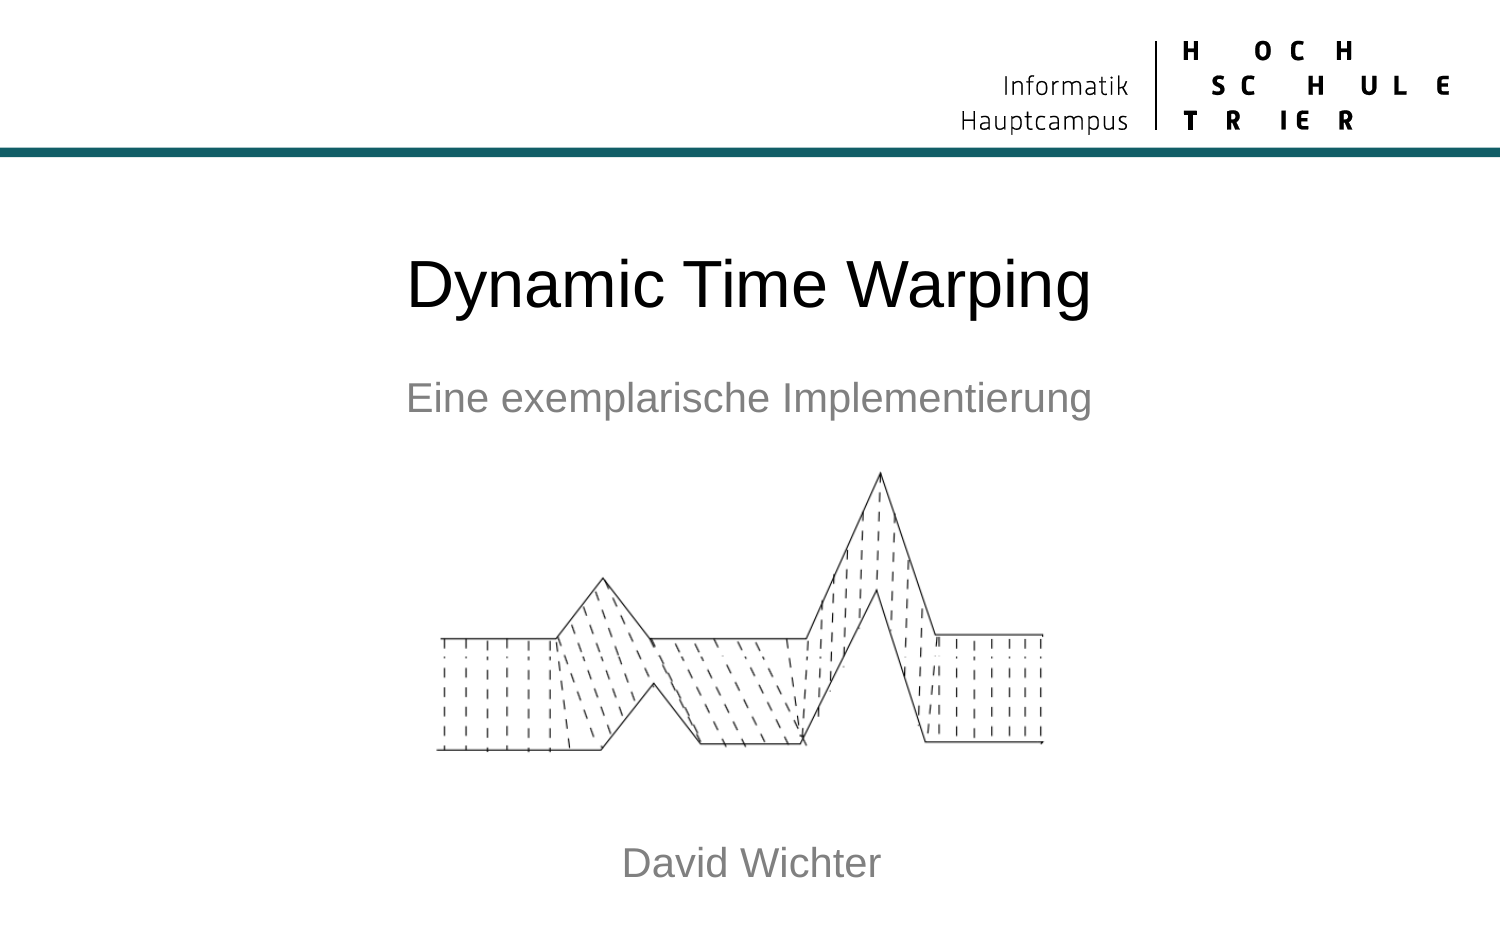

Dynamic Time Warping
Eine exemplarische Implementierung
#
David Wichter